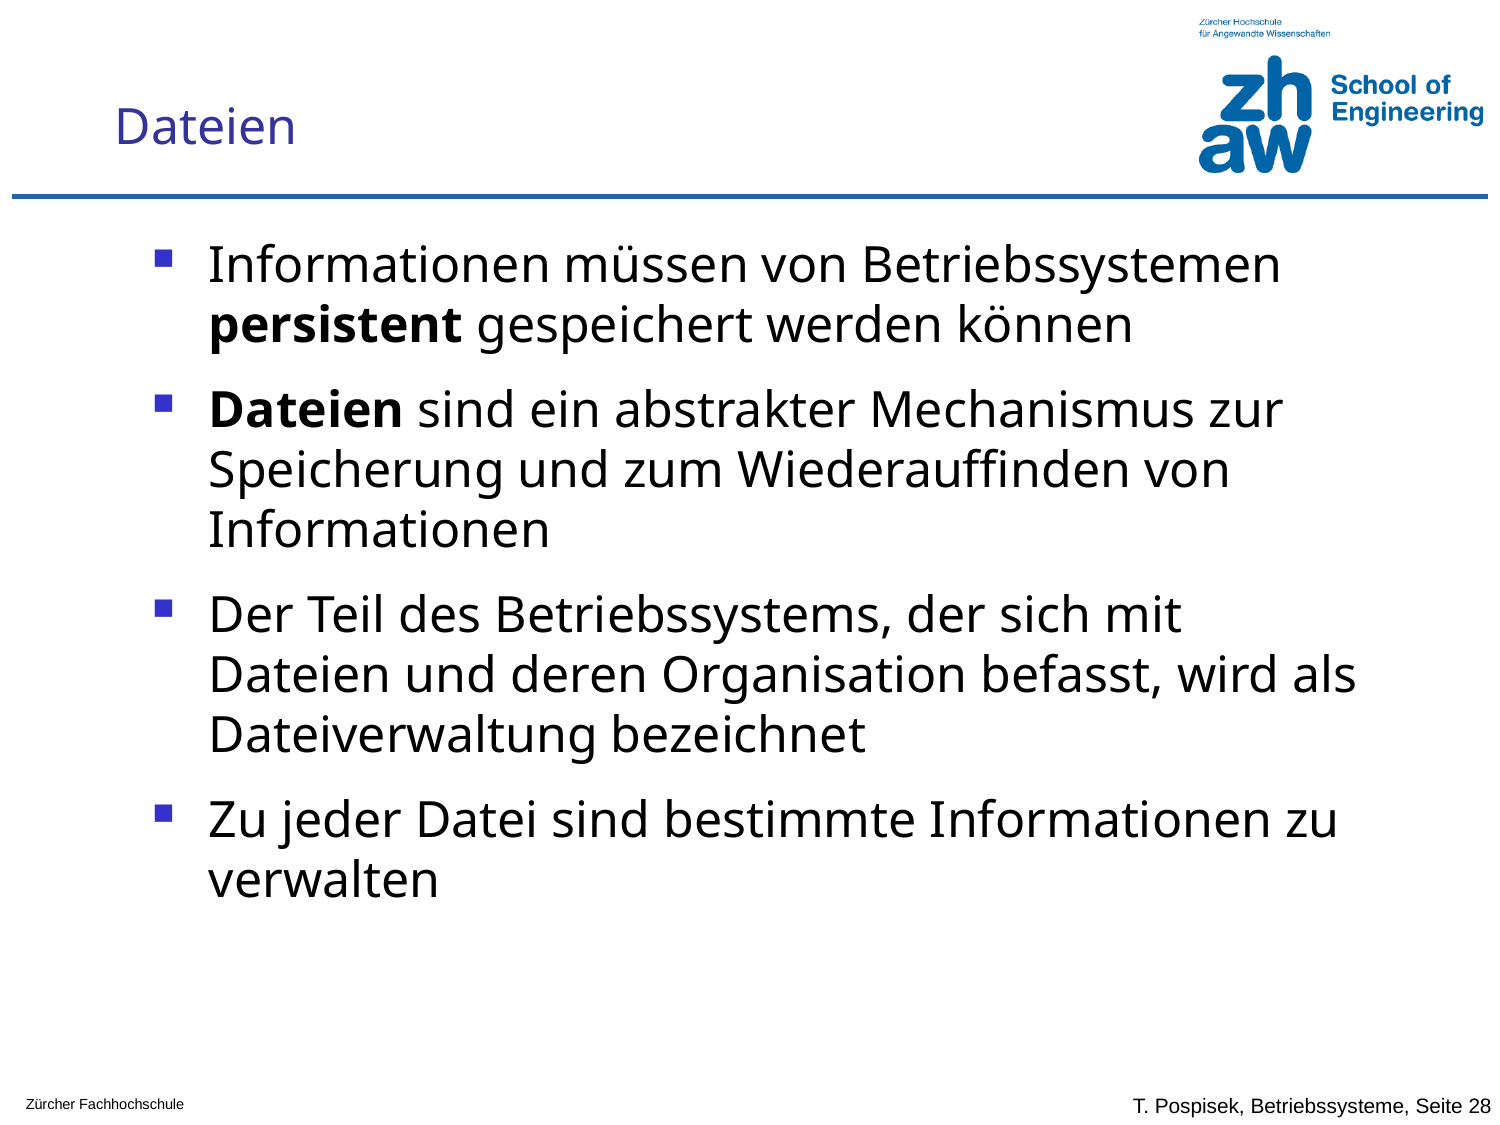

# Dateien
Informationen müssen von Betriebssystemen persistent gespeichert werden können
Dateien sind ein abstrakter Mechanismus zur Speicherung und zum Wiederauffinden von Informationen
Der Teil des Betriebssystems, der sich mit Dateien und deren Organisation befasst, wird als Dateiverwaltung bezeichnet
Zu jeder Datei sind bestimmte Informationen zu verwalten